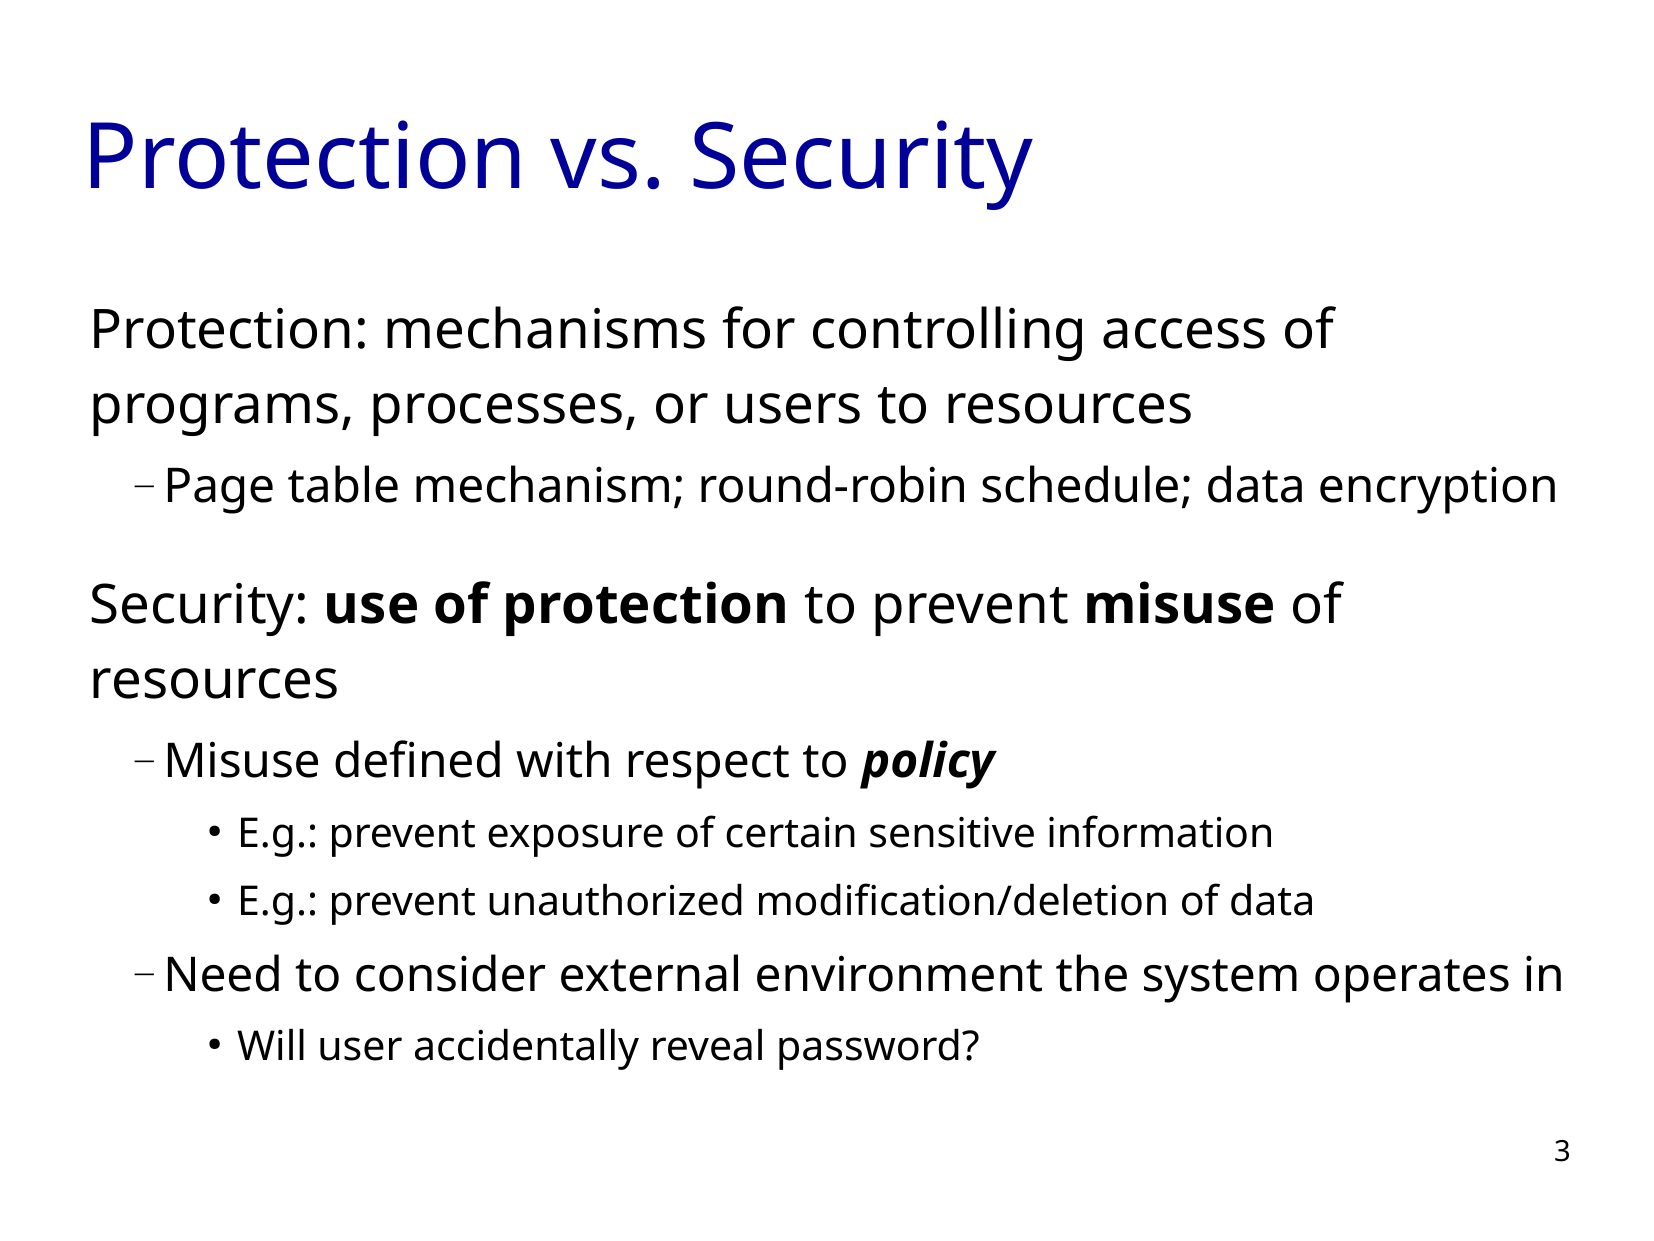

# Protection vs. Security
Protection: mechanisms for controlling access of programs, processes, or users to resources
Page table mechanism; round-robin schedule; data encryption
Security: use of protection to prevent misuse of resources
Misuse defined with respect to policy
E.g.: prevent exposure of certain sensitive information
E.g.: prevent unauthorized modification/deletion of data
Need to consider external environment the system operates in
Will user accidentally reveal password?
3